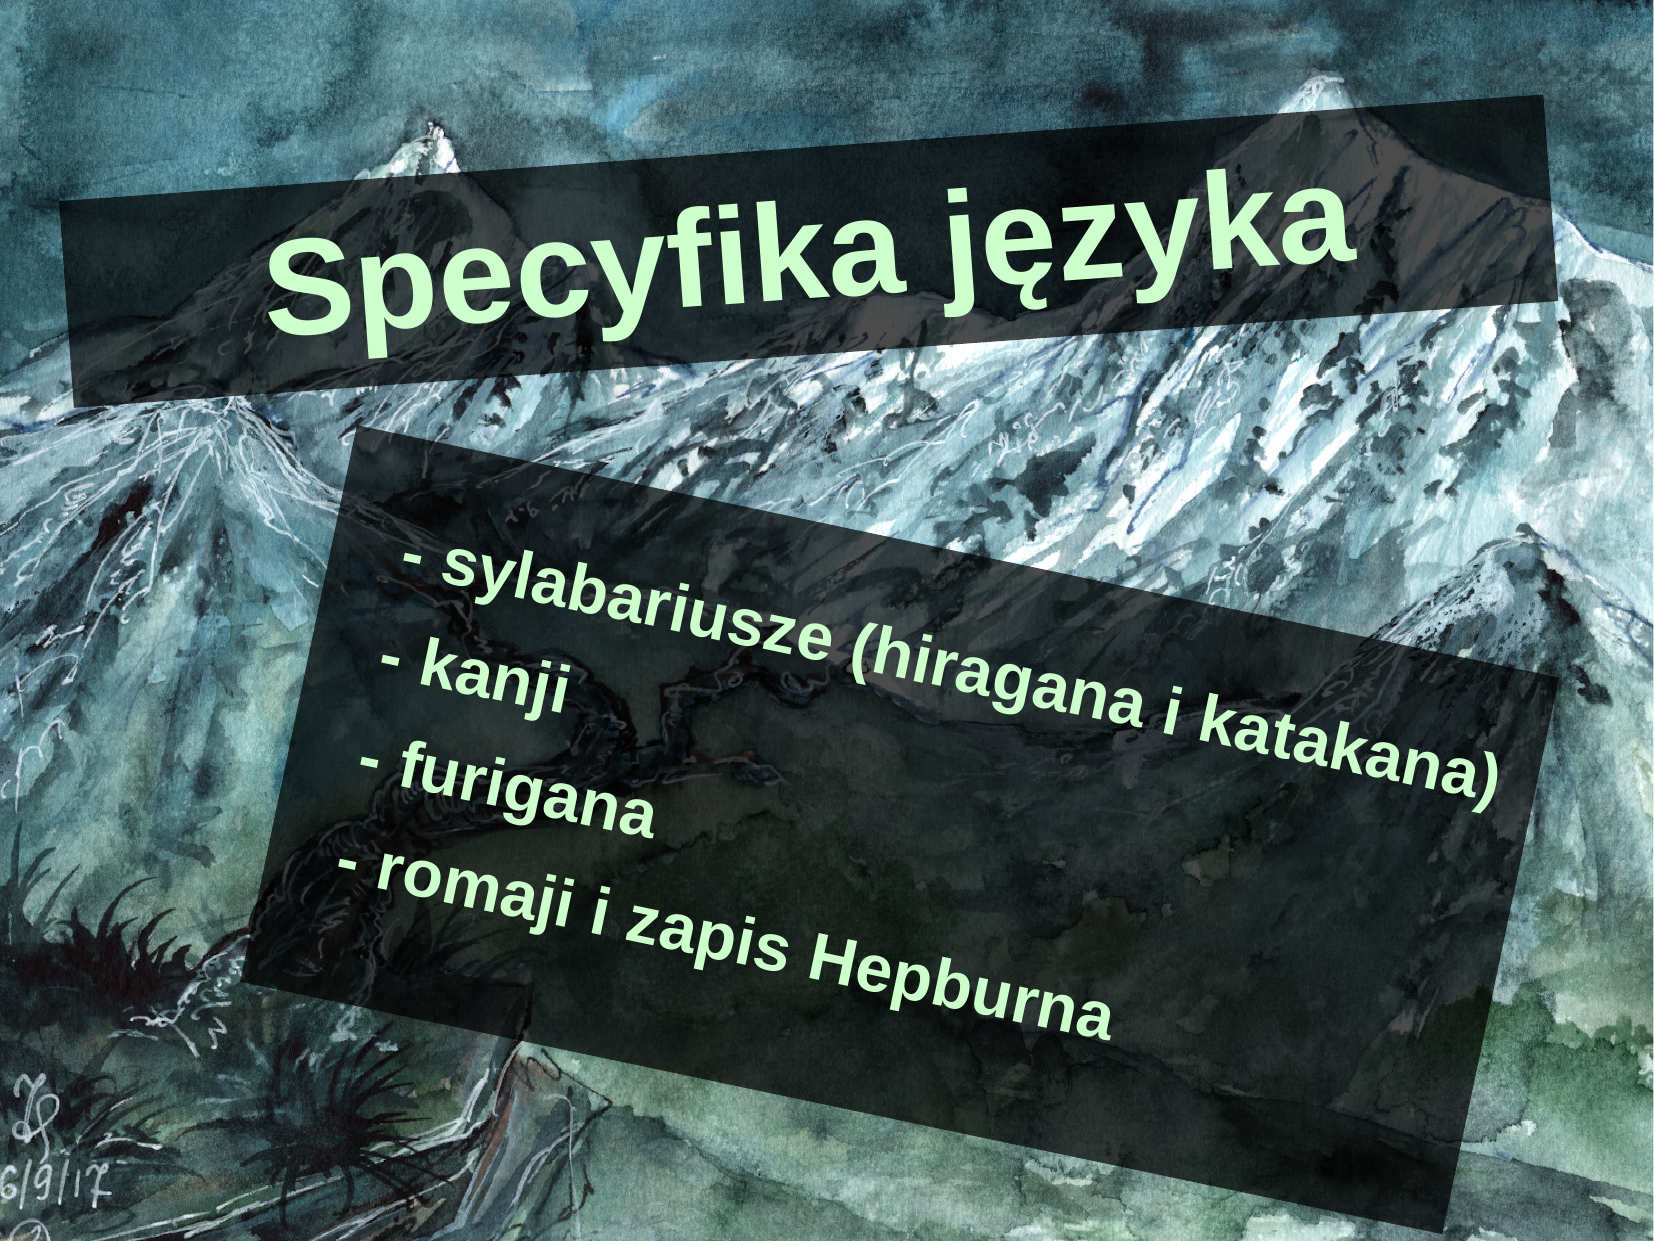

# Specyfika języka
- sylabariusze (hiragana i katakana)
- kanji
- furigana
- romaji i zapis Hepburna